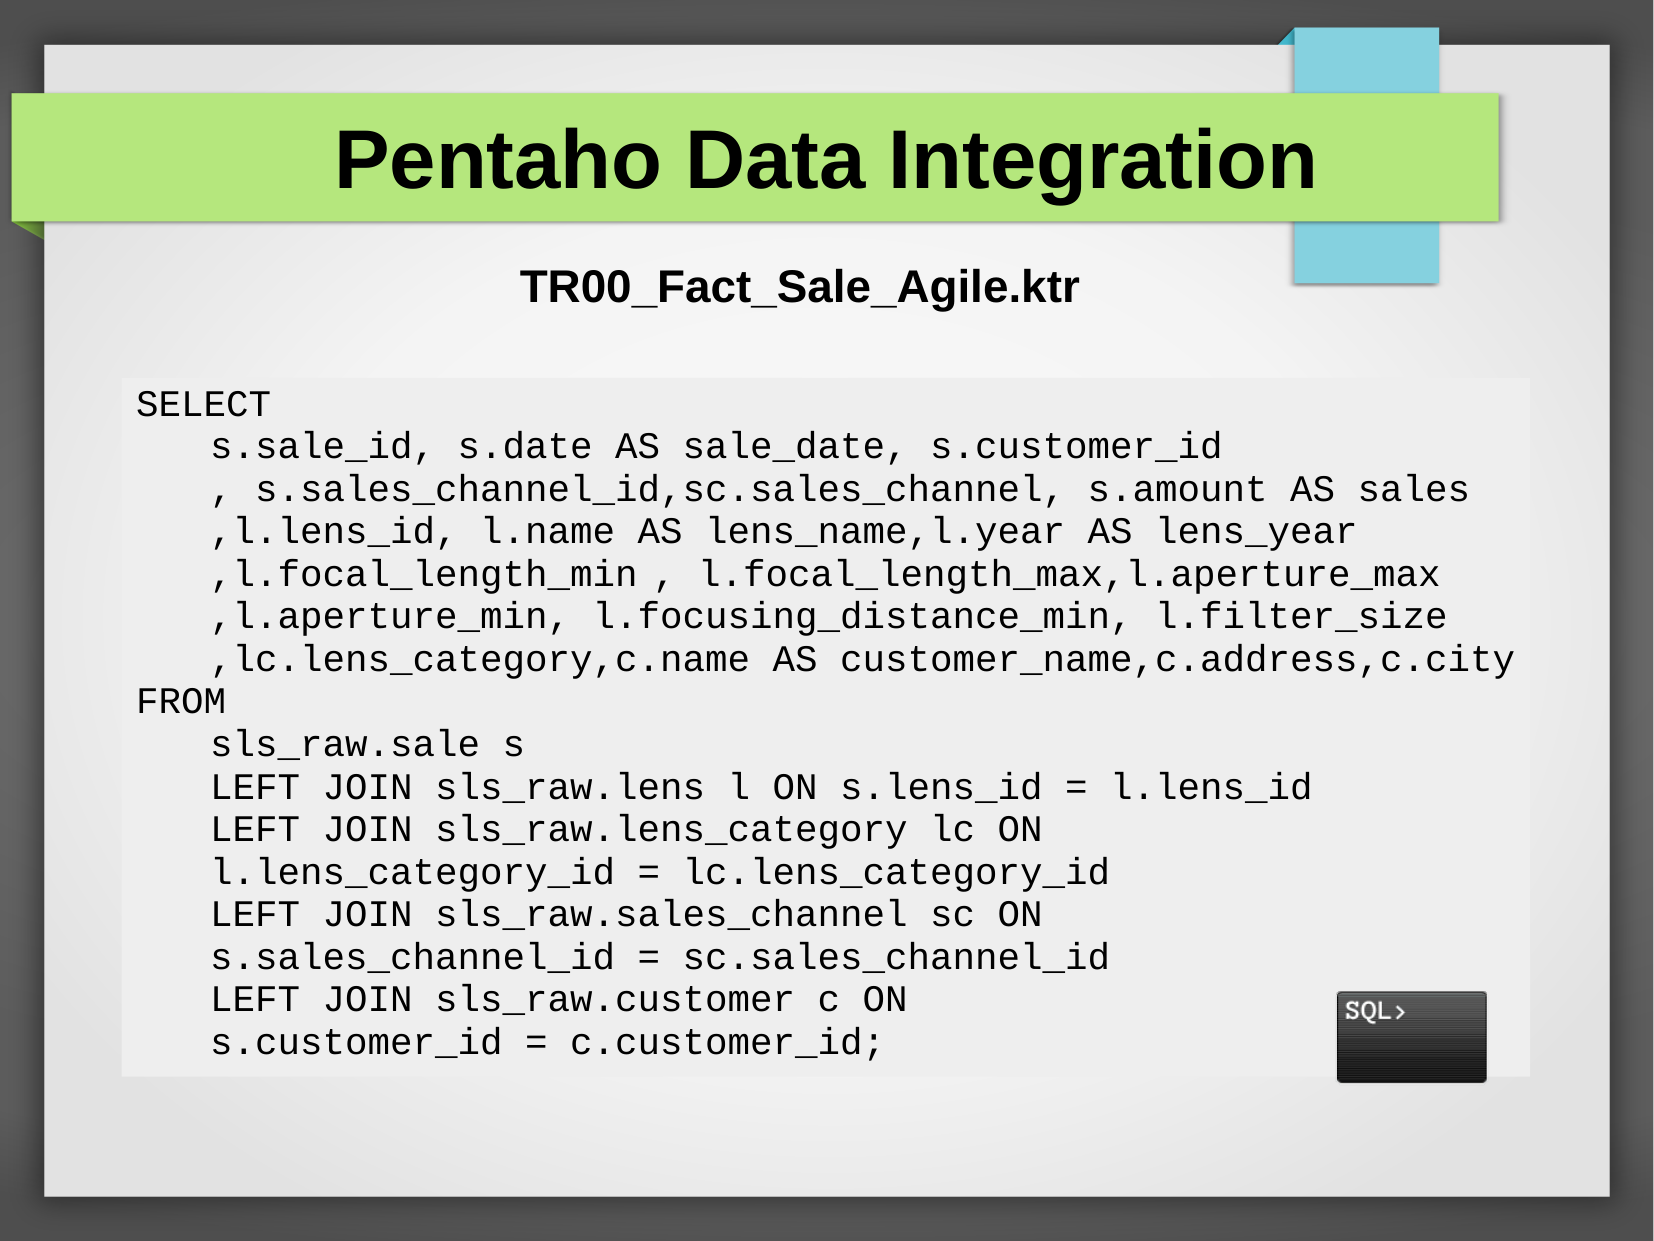

# Pentaho Data Integration
TR00_Fact_Sale_Agile.ktr
SELECT
	s.sale_id, s.date AS sale_date, s.customer_id
	, s.sales_channel_id,sc.sales_channel, s.amount AS sales
	,l.lens_id, l.name AS lens_name,l.year AS lens_year
	,l.focal_length_min	, l.focal_length_max,l.aperture_max
	,l.aperture_min, l.focusing_distance_min, l.filter_size
	,lc.lens_category,c.name AS customer_name,c.address,c.city
FROM
	sls_raw.sale s
	LEFT JOIN sls_raw.lens l ON s.lens_id = l.lens_id
	LEFT JOIN sls_raw.lens_category lc ON
	l.lens_category_id = lc.lens_category_id
	LEFT JOIN sls_raw.sales_channel sc ON
	s.sales_channel_id = sc.sales_channel_id
	LEFT JOIN sls_raw.customer c ON
	s.customer_id = c.customer_id;